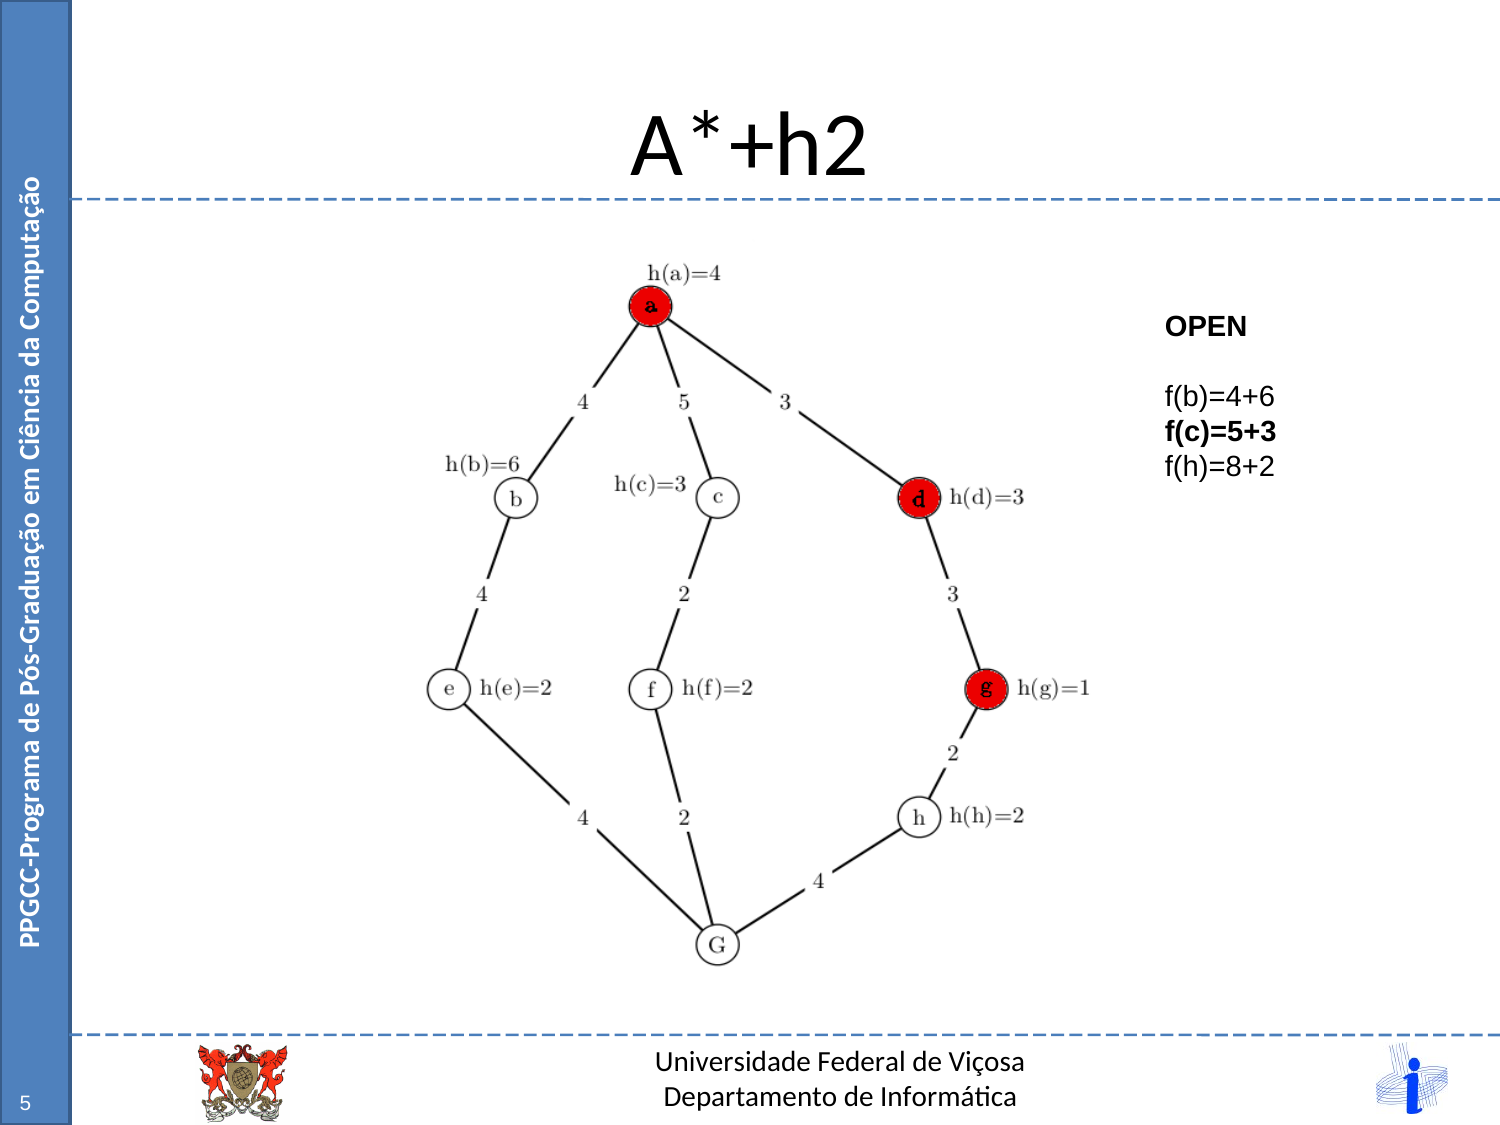

A*+h2
OPEN
f(b)=4+6
f(c)=5+3
f(h)=8+2
PPGCC-Programa de Pós-Graduação em Ciência da Computação
Universidade Federal de Viçosa
Departamento de Informática
5